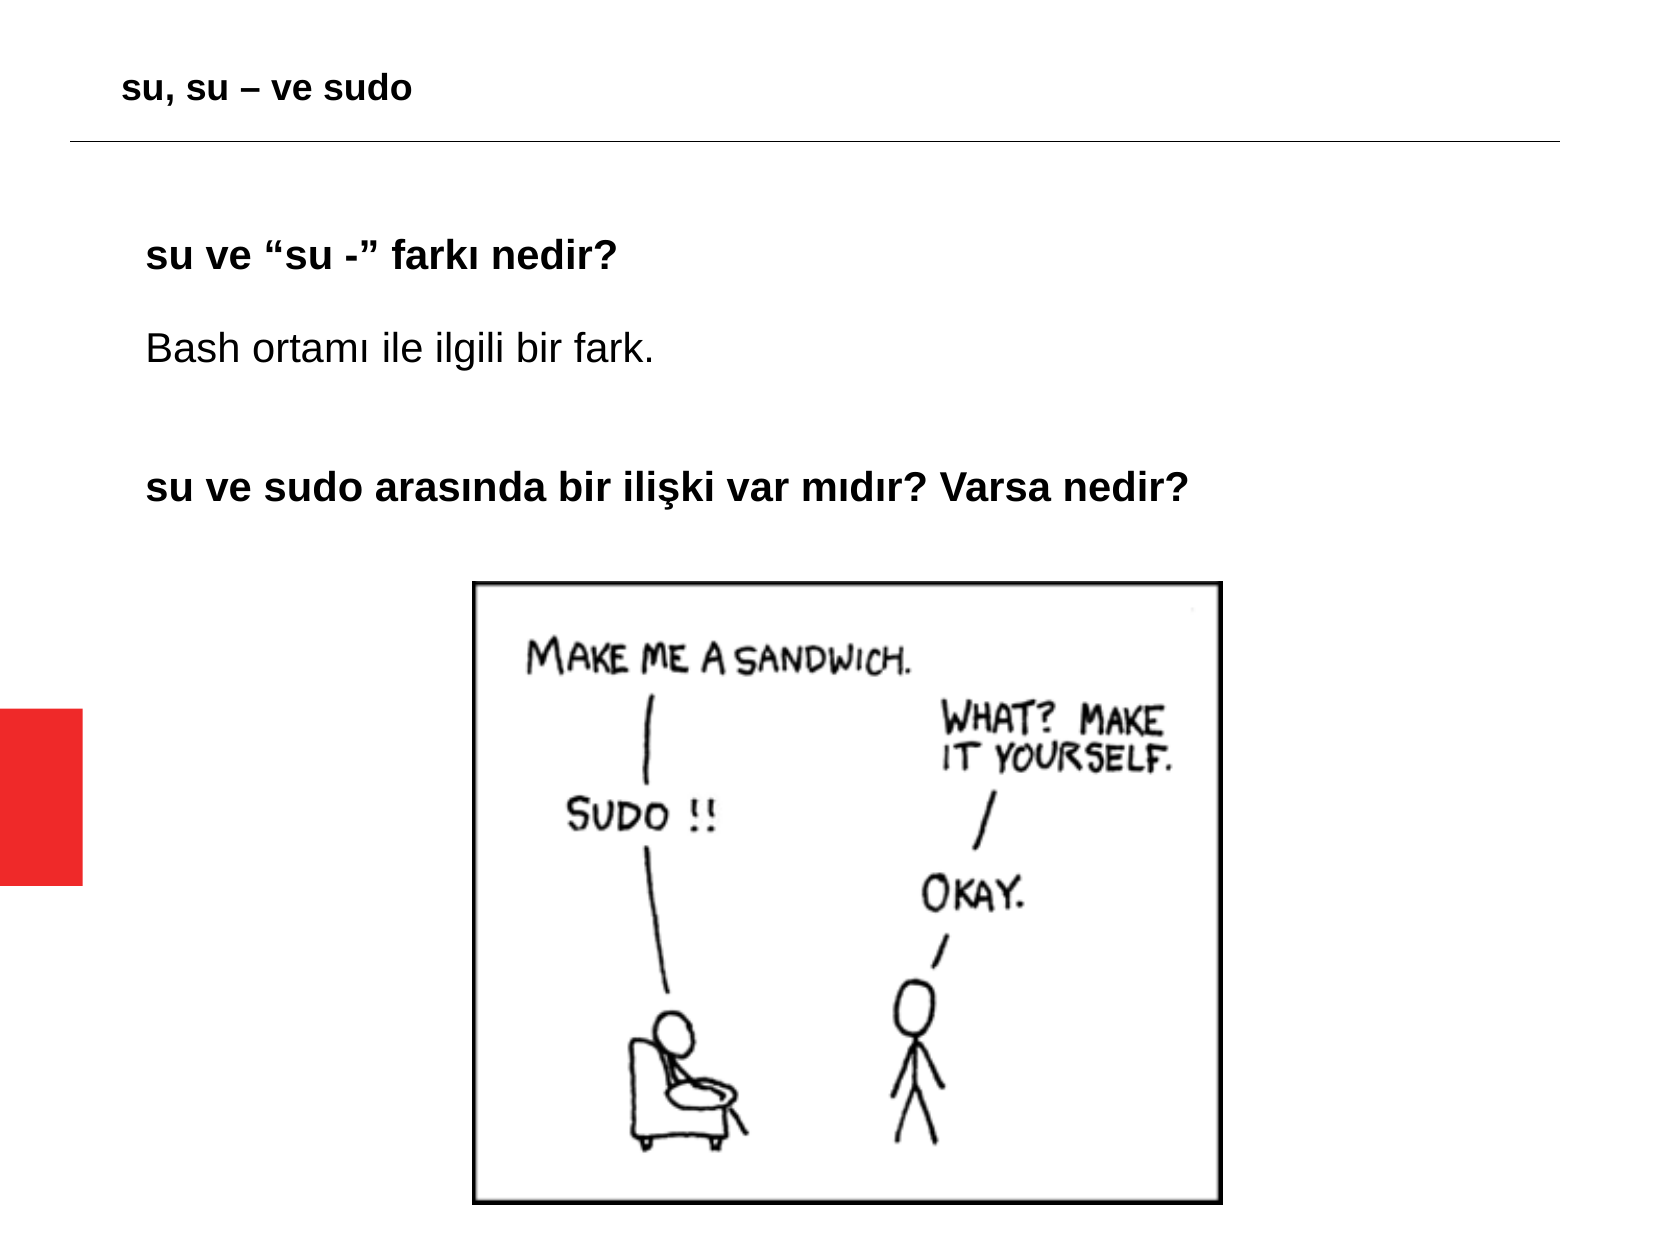

su, su – ve sudo
su ve “su -” farkı nedir?
Bash ortamı ile ilgili bir fark.
su ve sudo arasında bir ilişki var mıdır? Varsa nedir?